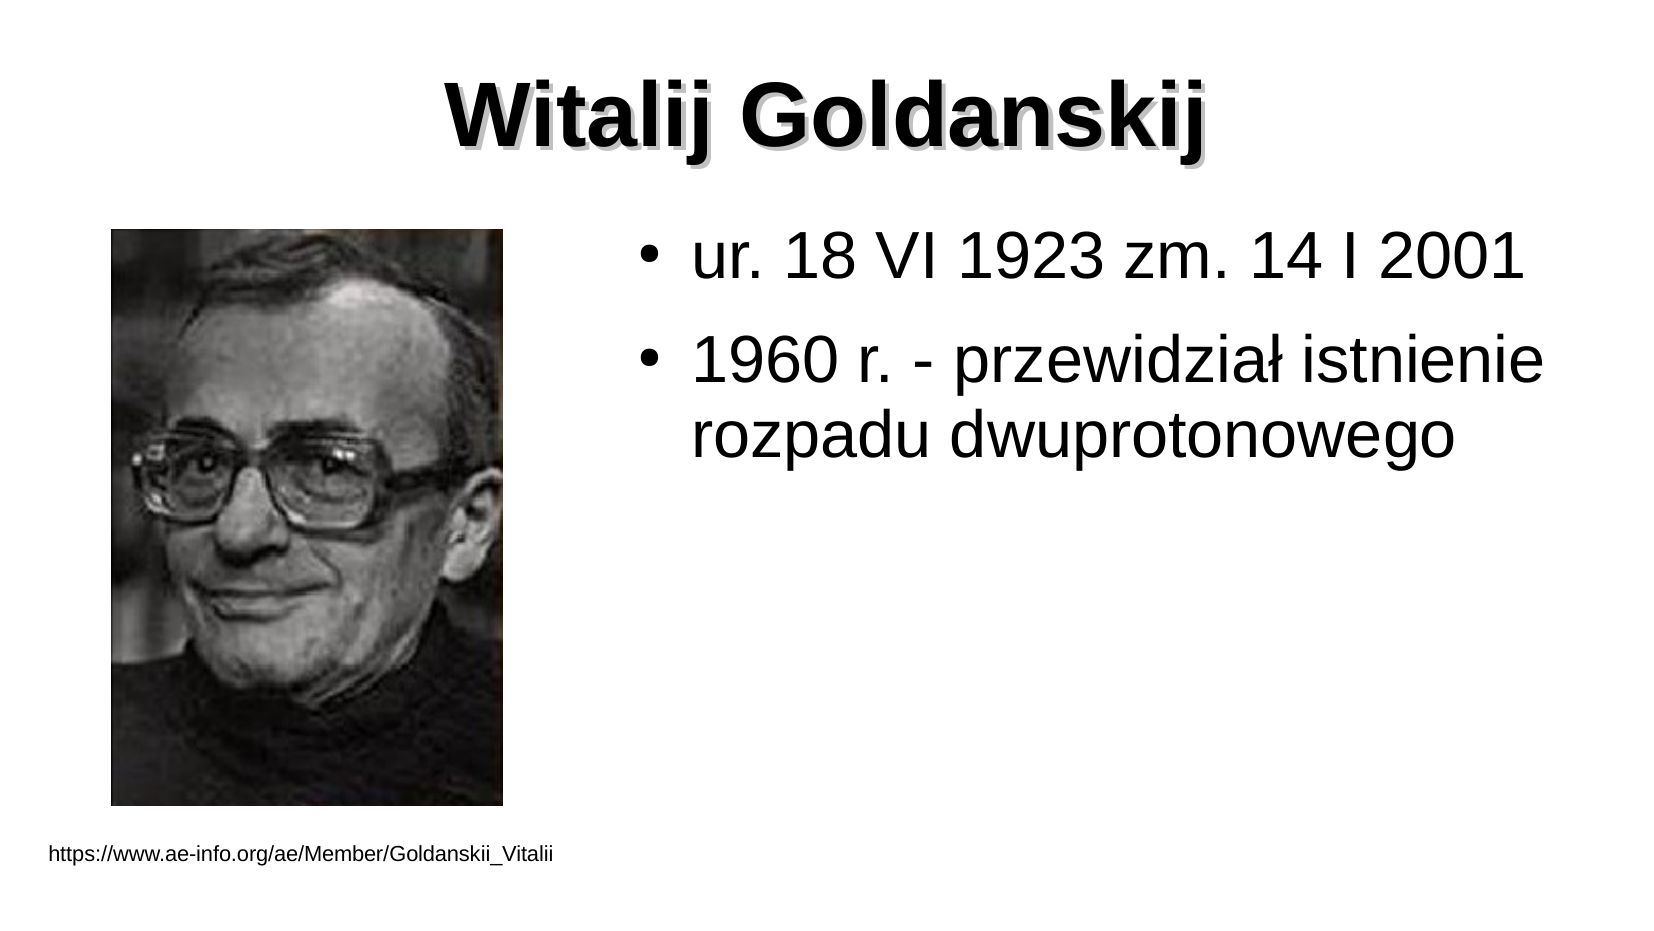

# Witalij Goldanskij
ur. 18 VI 1923 zm. 14 I 2001
1960 r. - przewidział istnienie rozpadu dwuprotonowego
https://www.ae-info.org/ae/Member/Goldanskii_Vitalii